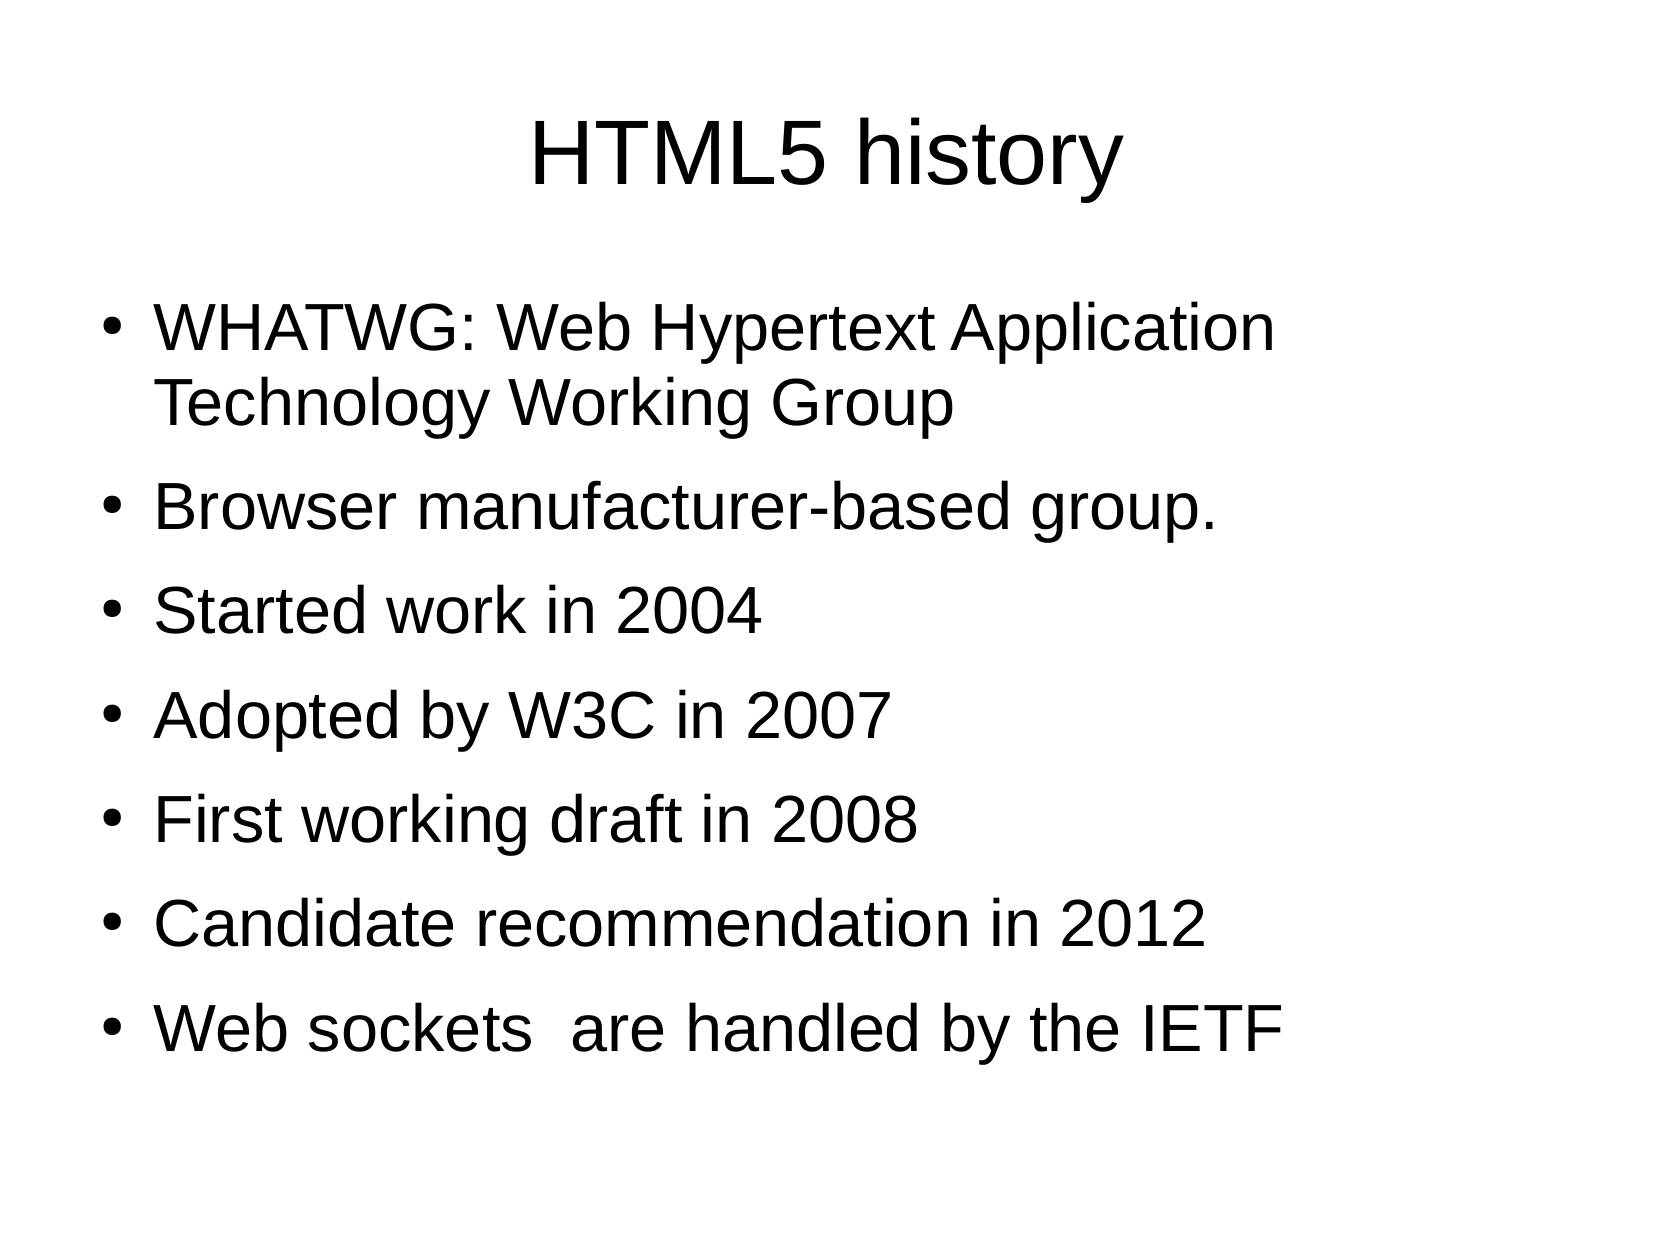

# HTML5 history
WHATWG: Web Hypertext Application Technology Working Group
Browser manufacturer-based group.
Started work in 2004
Adopted by W3C in 2007
First working draft in 2008
Candidate recommendation in 2012
Web sockets are handled by the IETF